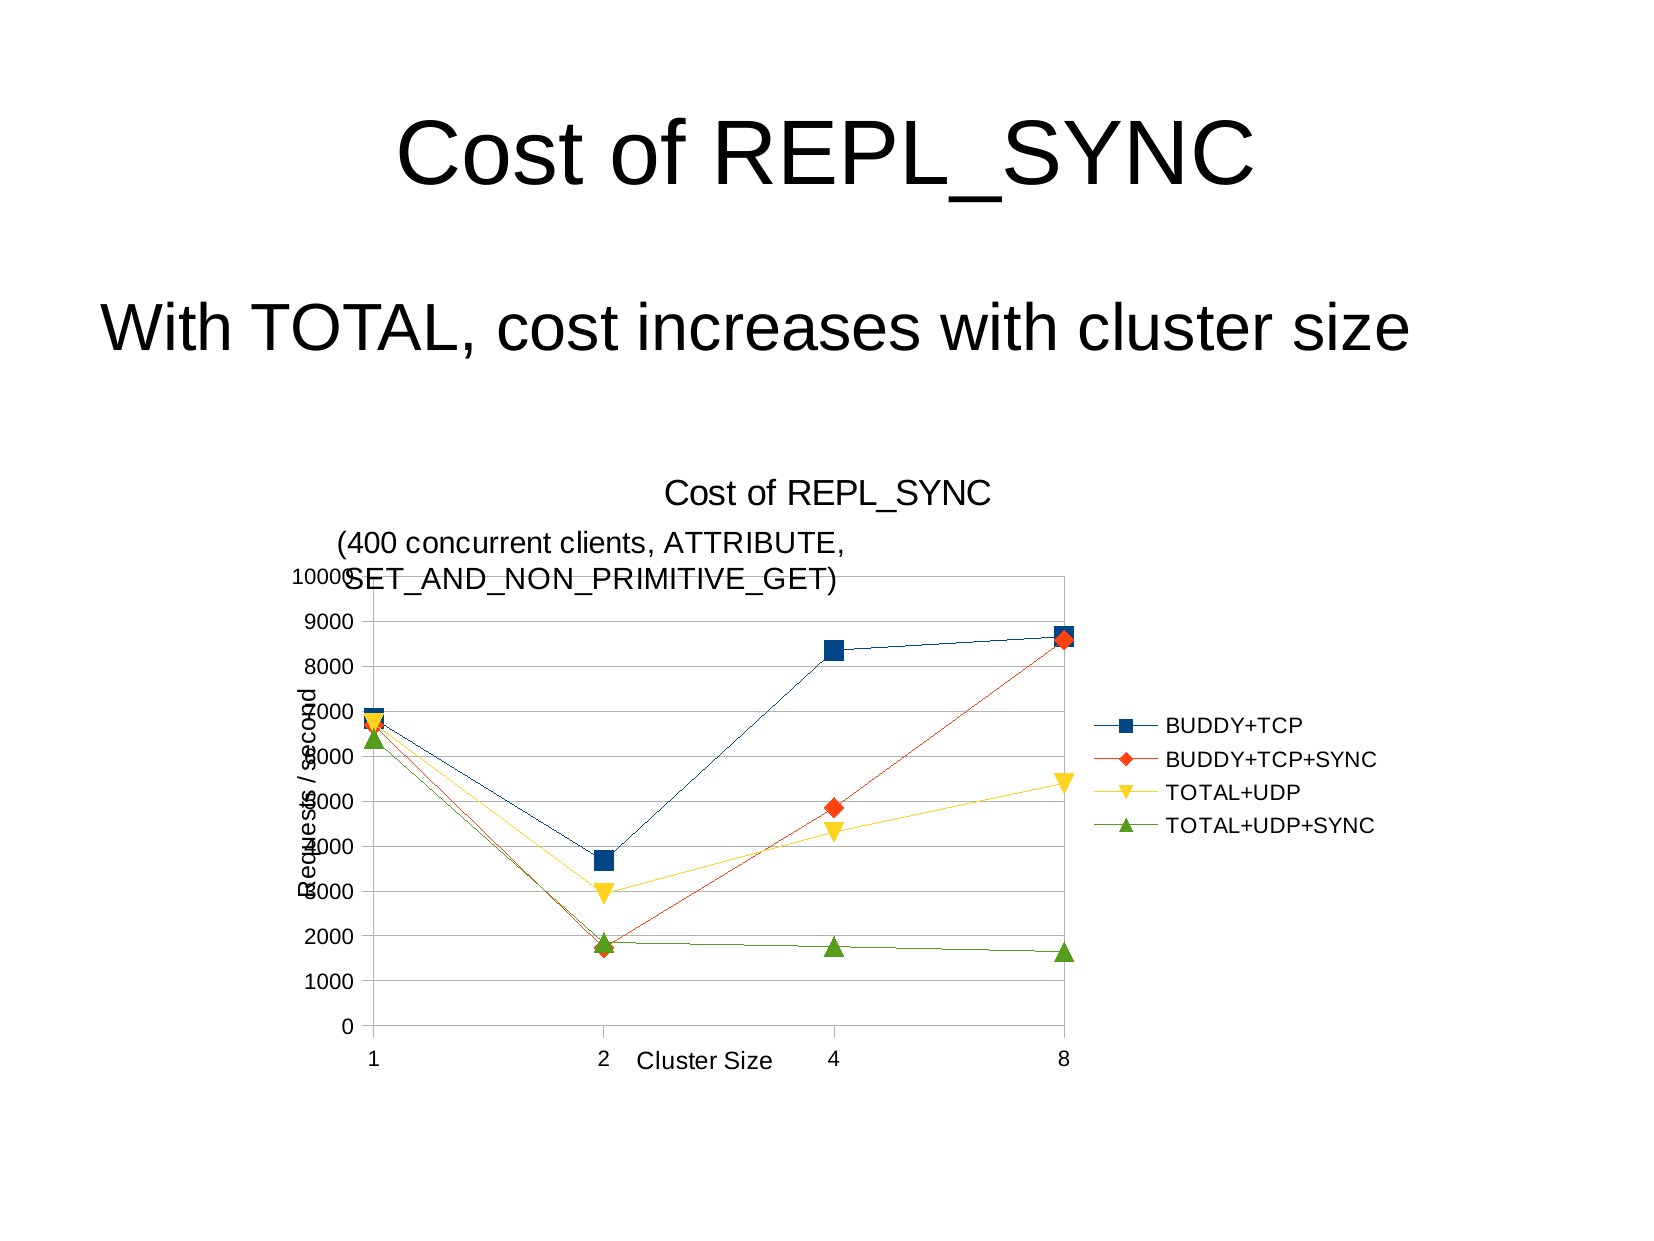

# Cost of REPL_SYNC
With TOTAL, cost increases with cluster size
### Chart: Cost of REPL_SYNC
(400 concurrent clients, ATTRIBUTE, SET_AND_NON_PRIMITIVE_GET)
| Category | BUDDY+TCP | BUDDY+TCP+SYNC | TOTAL+UDP | TOTAL+UDP+SYNC |
|---|---|---|---|---|
| 1 | 6837.0 | 6695.0 | 6730.0 | 6394.0 |
| 2 | 3679.0 | 1744.0 | 2940.0 | 1857.0 |
| 4 | 8356.0 | 4858.0 | 4315.0 | 1763.0 |
| 8 | 8658.0 | 8586.0 | 5399.0 | 1652.0 |